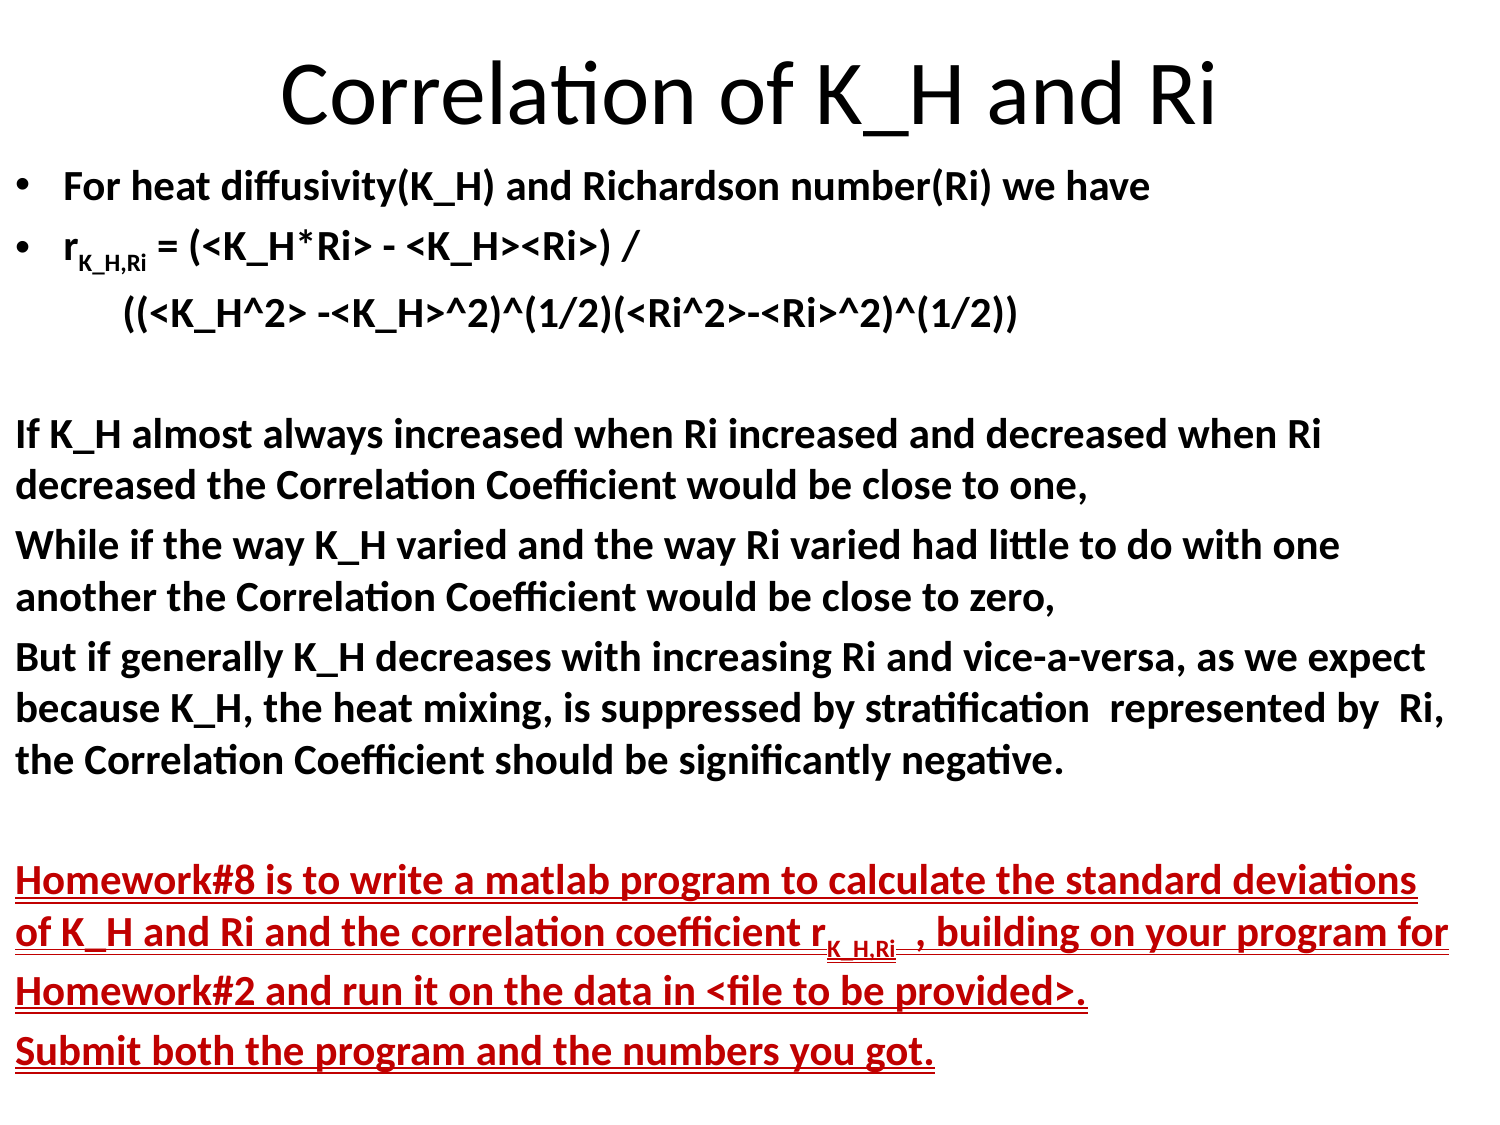

# Correlation of K_H and Ri
For heat diffusivity(K_H) and Richardson number(Ri) we have
rK_H,Ri = (<K_H*Ri> - <K_H><Ri>) /
 ((<K_H^2> -<K_H>^2)^(1/2)(<Ri^2>-<Ri>^2)^(1/2))
If K_H almost always increased when Ri increased and decreased when Ri decreased the Correlation Coefficient would be close to one,
While if the way K_H varied and the way Ri varied had little to do with one another the Correlation Coefficient would be close to zero,
But if generally K_H decreases with increasing Ri and vice-a-versa, as we expect because K_H, the heat mixing, is suppressed by stratification represented by Ri, the Correlation Coefficient should be significantly negative.
Homework#8 is to write a matlab program to calculate the standard deviations of K_H and Ri and the correlation coefficient rK_H,Ri , building on your program for Homework#2 and run it on the data in <file to be provided>.
Submit both the program and the numbers you got.